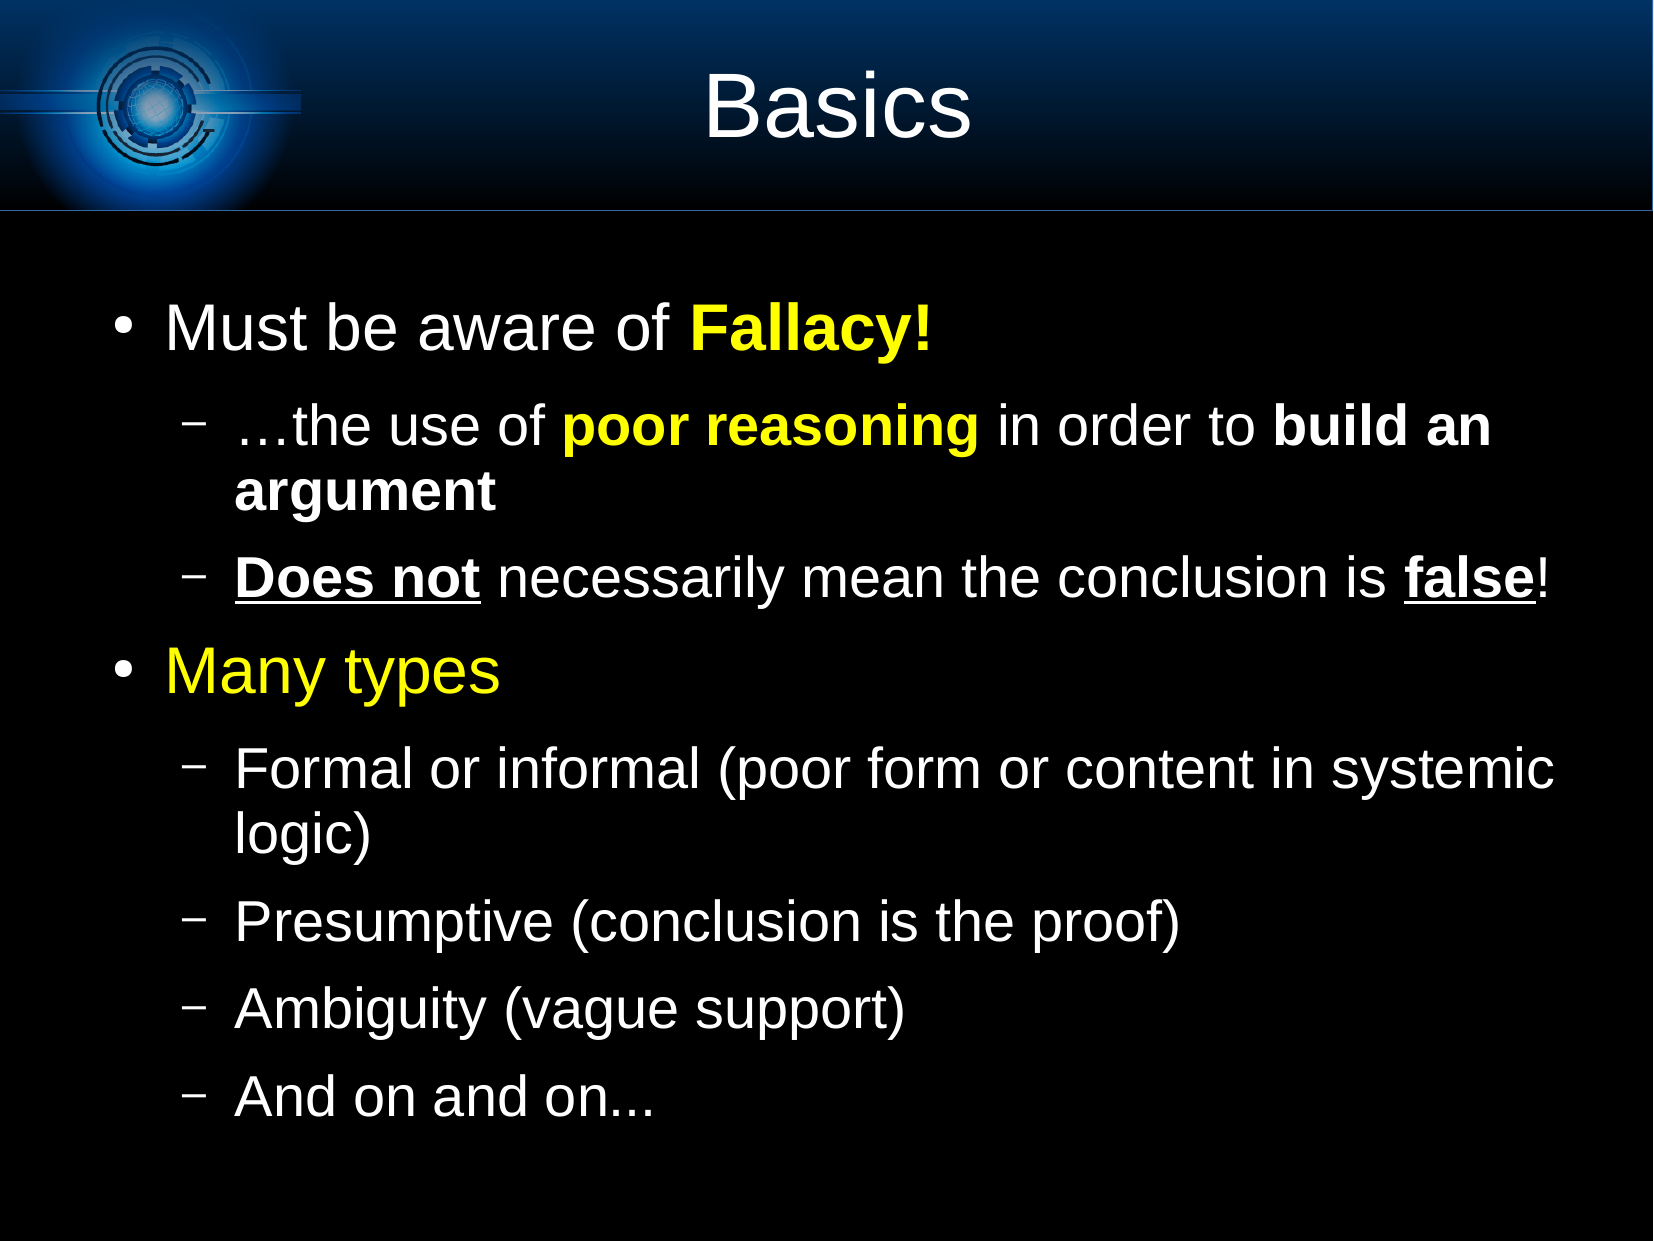

# Basics
Must be aware of Fallacy!
…the use of poor reasoning in order to build an argument
Does not necessarily mean the conclusion is false!
Many types
Formal or informal (poor form or content in systemic logic)
Presumptive (conclusion is the proof)
Ambiguity (vague support)
And on and on...